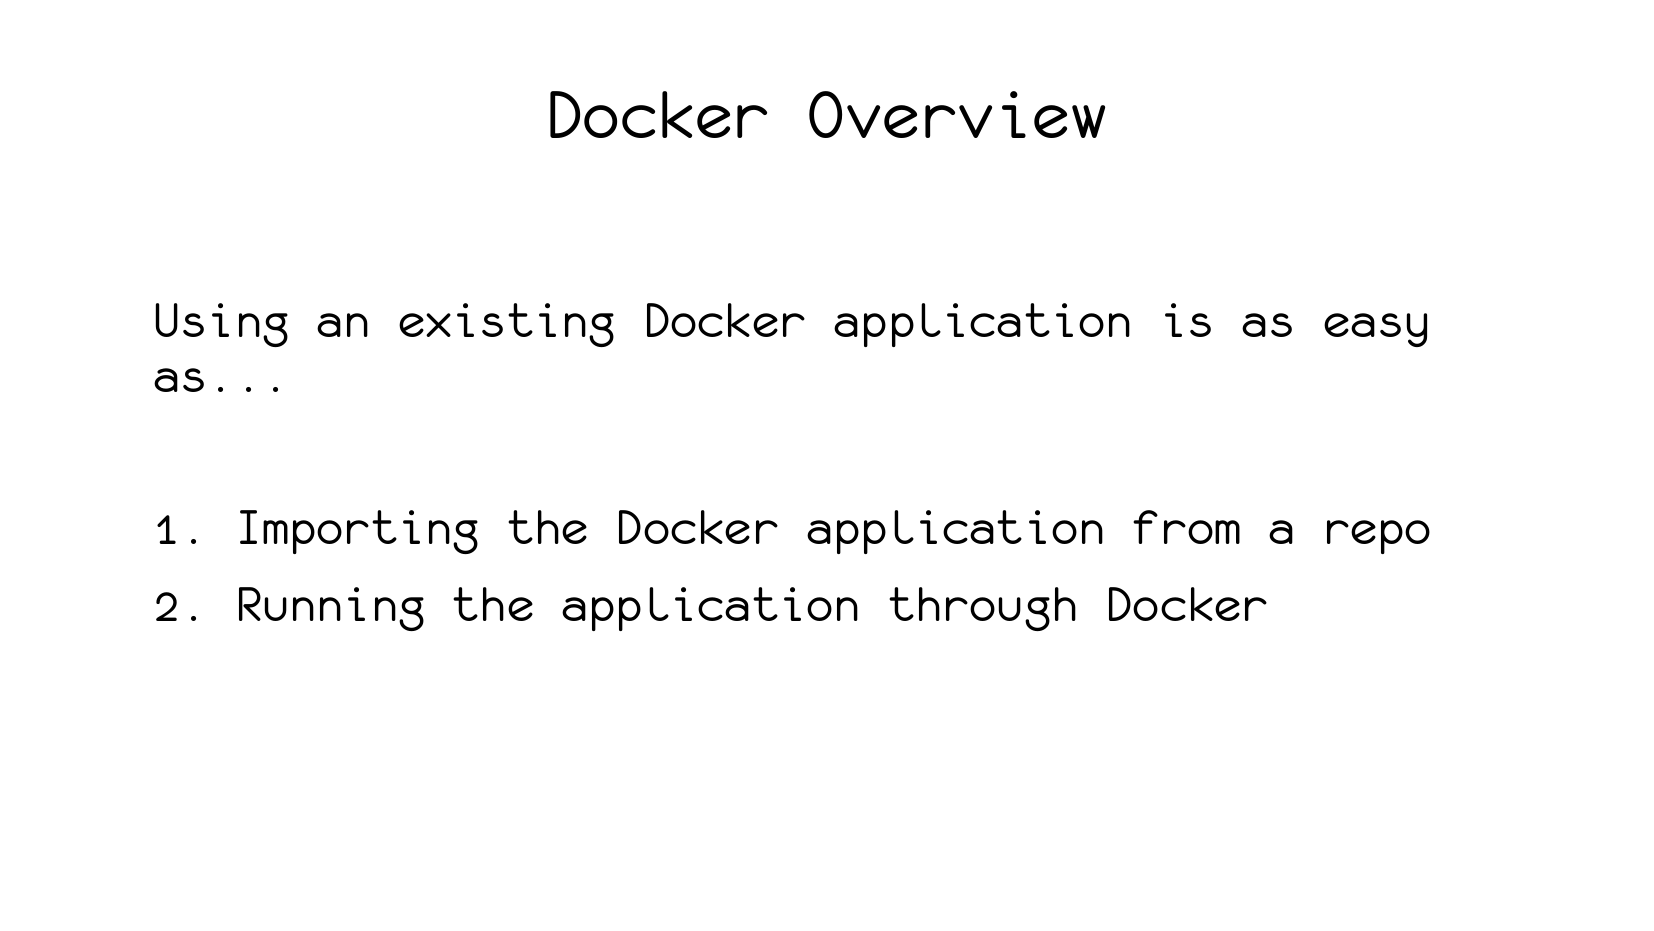

# Docker Overview
Using an existing Docker application is as easy as...
1. Importing the Docker application from a repo
2. Running the application through Docker